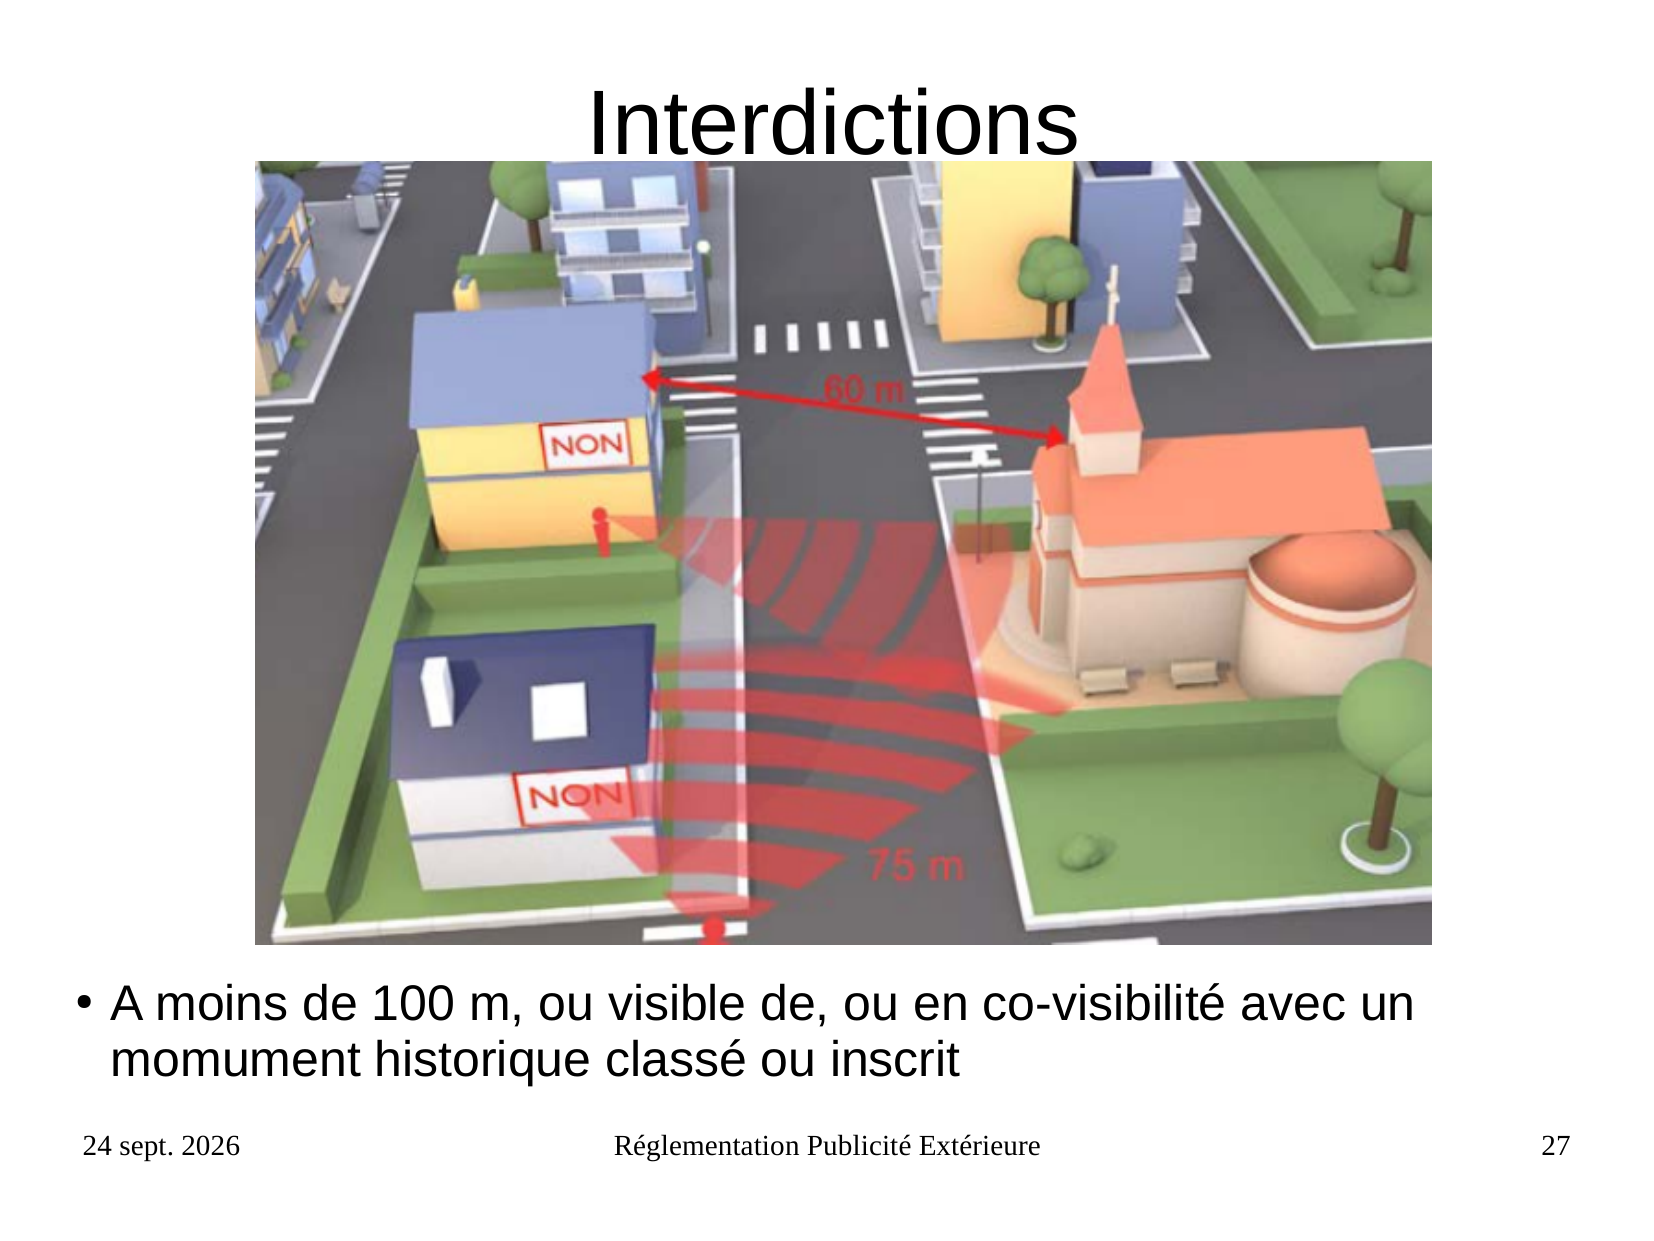

# Interdictions
A moins de 100 m, ou visible de, ou en co-visibilité avec un momument historique classé ou inscrit
Réglementation Publicité Extérieure
27